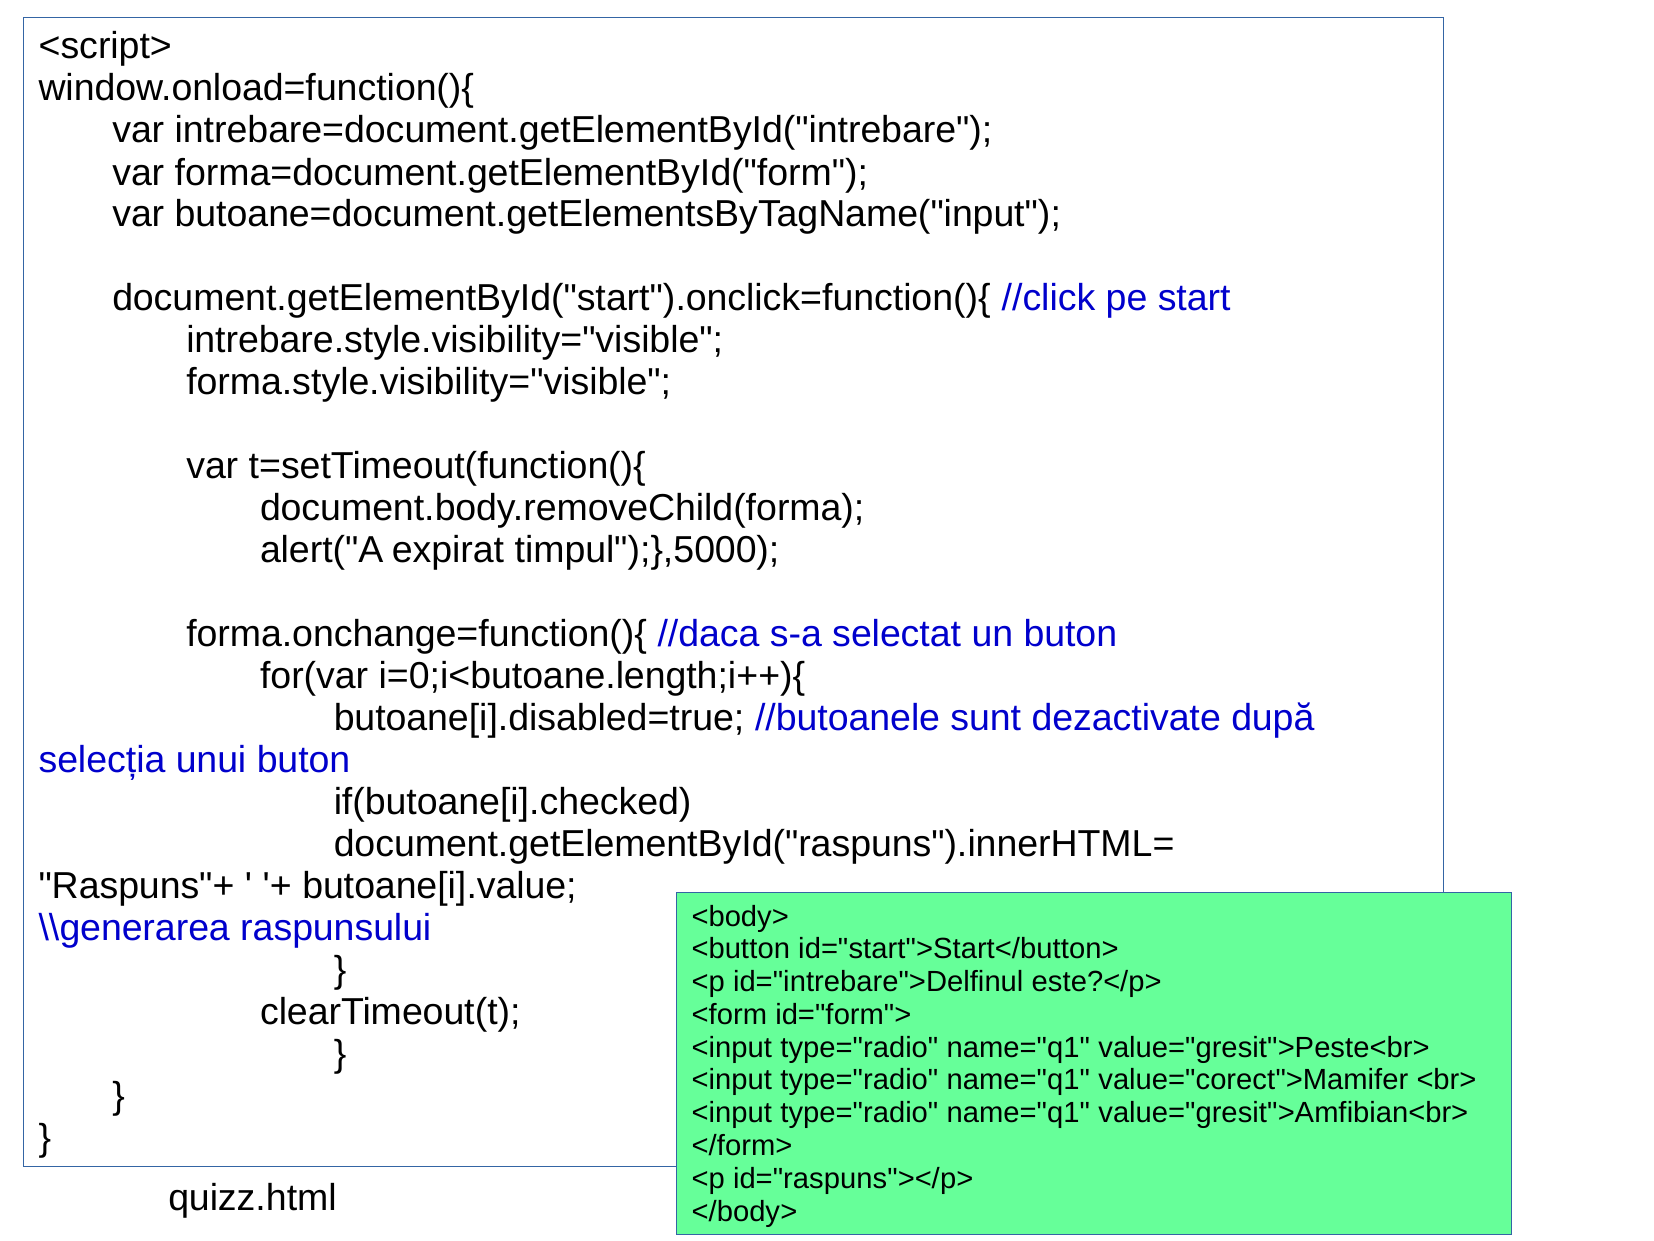

<script>
window.onload=function(){
	var intrebare=document.getElementById("intrebare");
	var forma=document.getElementById("form");
	var butoane=document.getElementsByTagName("input");
	document.getElementById("start").onclick=function(){ //click pe start
		intrebare.style.visibility="visible";
		forma.style.visibility="visible";
		var t=setTimeout(function(){
			document.body.removeChild(forma);
			alert("A expirat timpul");},5000);
		forma.onchange=function(){ //daca s-a selectat un buton
			for(var i=0;i<butoane.length;i++){
				butoane[i].disabled=true; //butoanele sunt dezactivate după selecția unui buton
				if(butoane[i].checked)
				document.getElementById("raspuns").innerHTML=
"Raspuns"+ ' '+ butoane[i].value;
\\generarea raspunsului
				}
			clearTimeout(t);
				}
	}
}
<body>
<button id="start">Start</button>
<p id="intrebare">Delfinul este?</p>
<form id="form">
<input type="radio" name="q1" value="gresit">Peste<br>
<input type="radio" name="q1" value="corect">Mamifer <br>
<input type="radio" name="q1" value="gresit">Amfibian<br>
</form>
<p id="raspuns"></p>
</body>
quizz.html